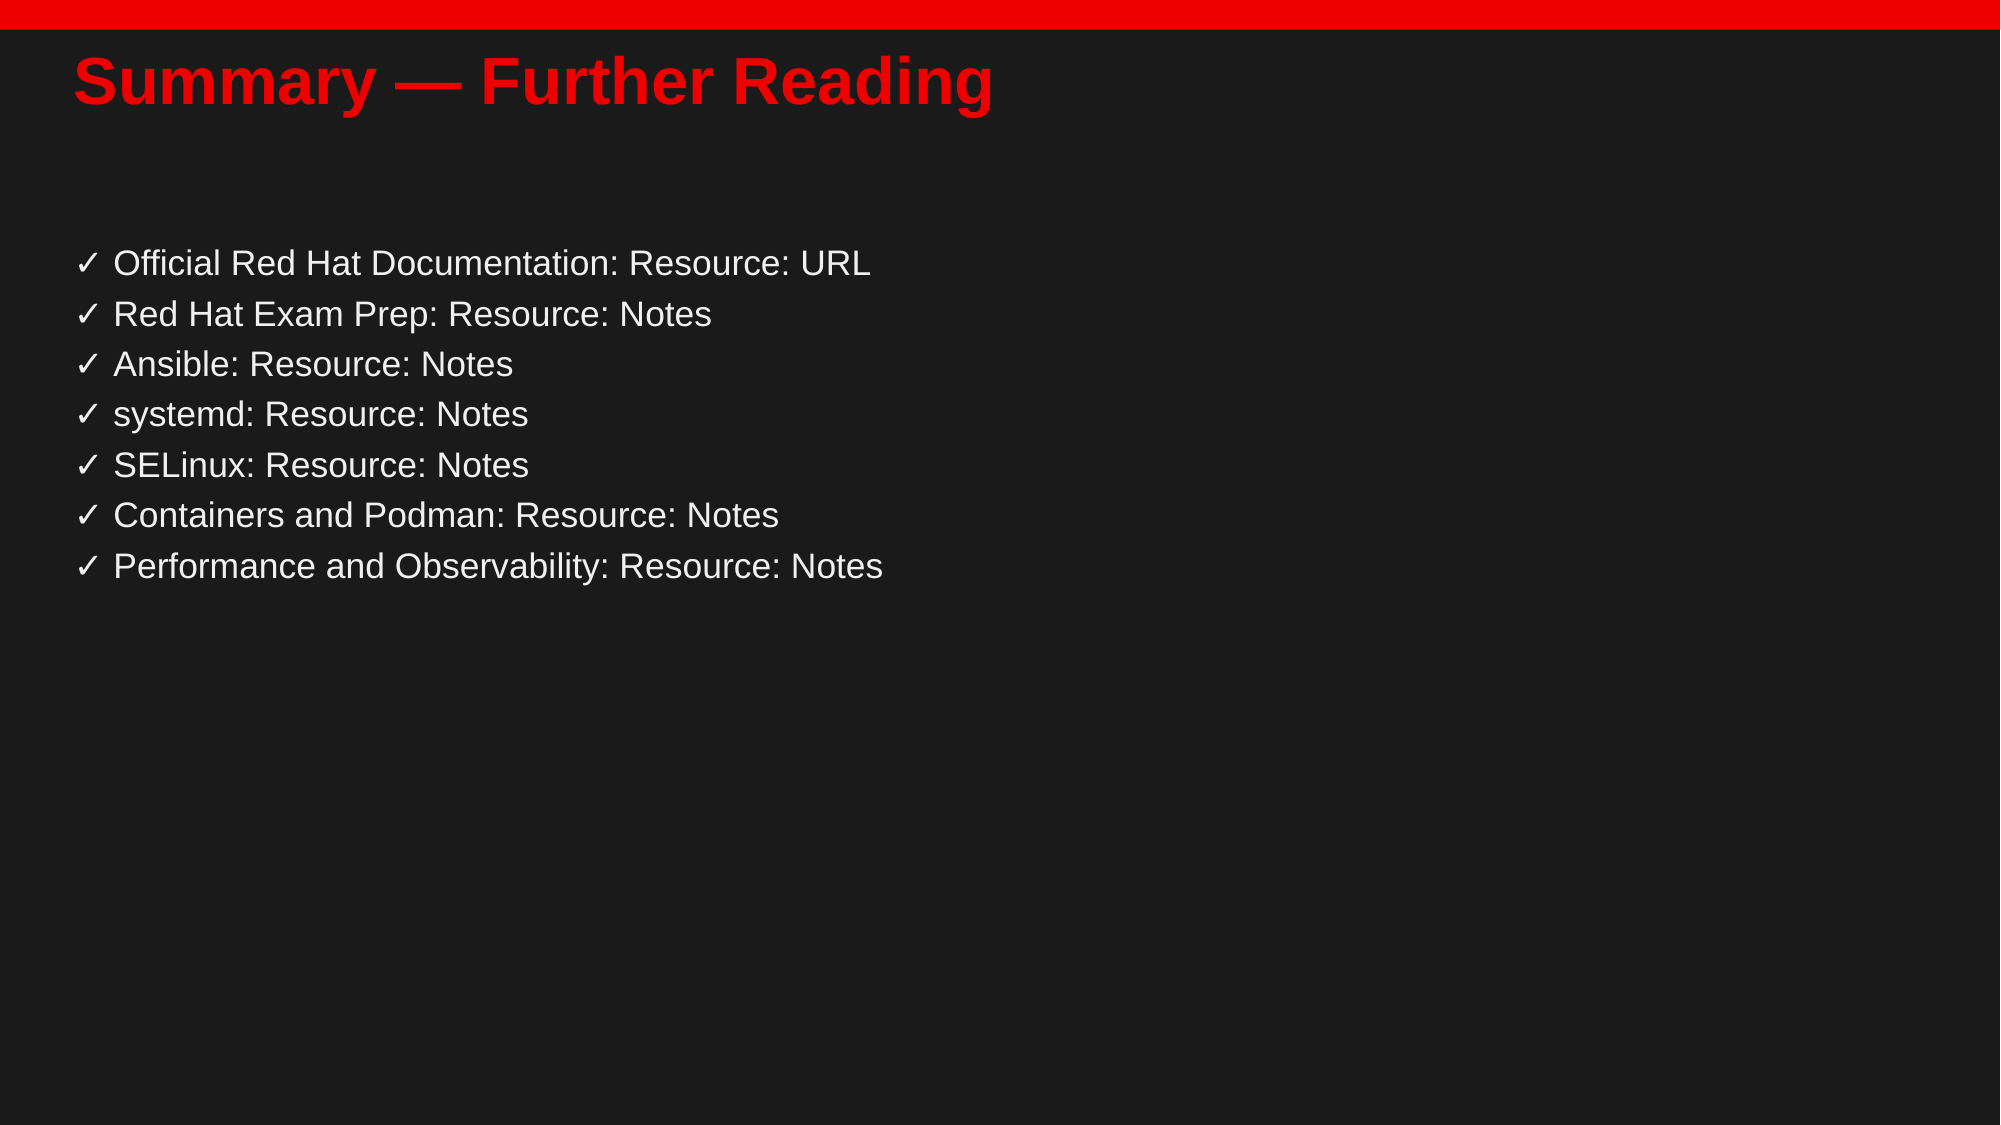

Summary — Further Reading
✓ Official Red Hat Documentation: Resource: URL
✓ Red Hat Exam Prep: Resource: Notes
✓ Ansible: Resource: Notes
✓ systemd: Resource: Notes
✓ SELinux: Resource: Notes
✓ Containers and Podman: Resource: Notes
✓ Performance and Observability: Resource: Notes